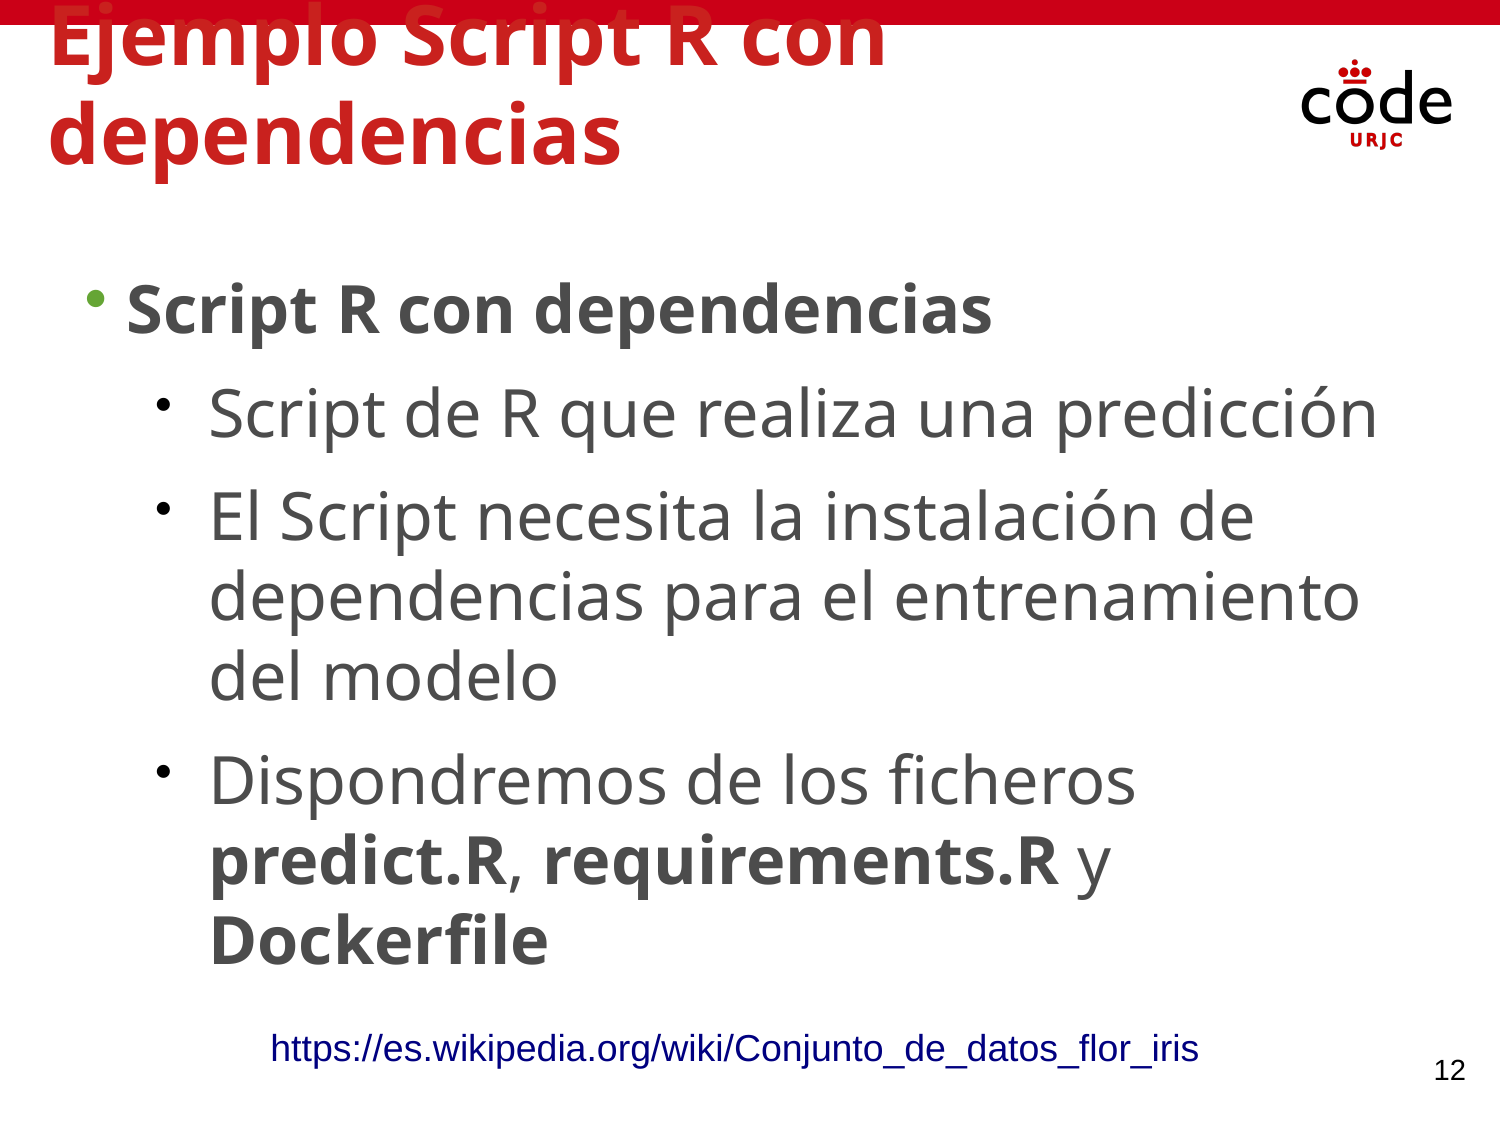

# Ejemplo Script R con dependencias
Script R con dependencias
Script de R que realiza una predicción
El Script necesita la instalación de dependencias para el entrenamiento del modelo
Dispondremos de los ficheros predict.R, requirements.R y Dockerfile
https://es.wikipedia.org/wiki/Conjunto_de_datos_flor_iris